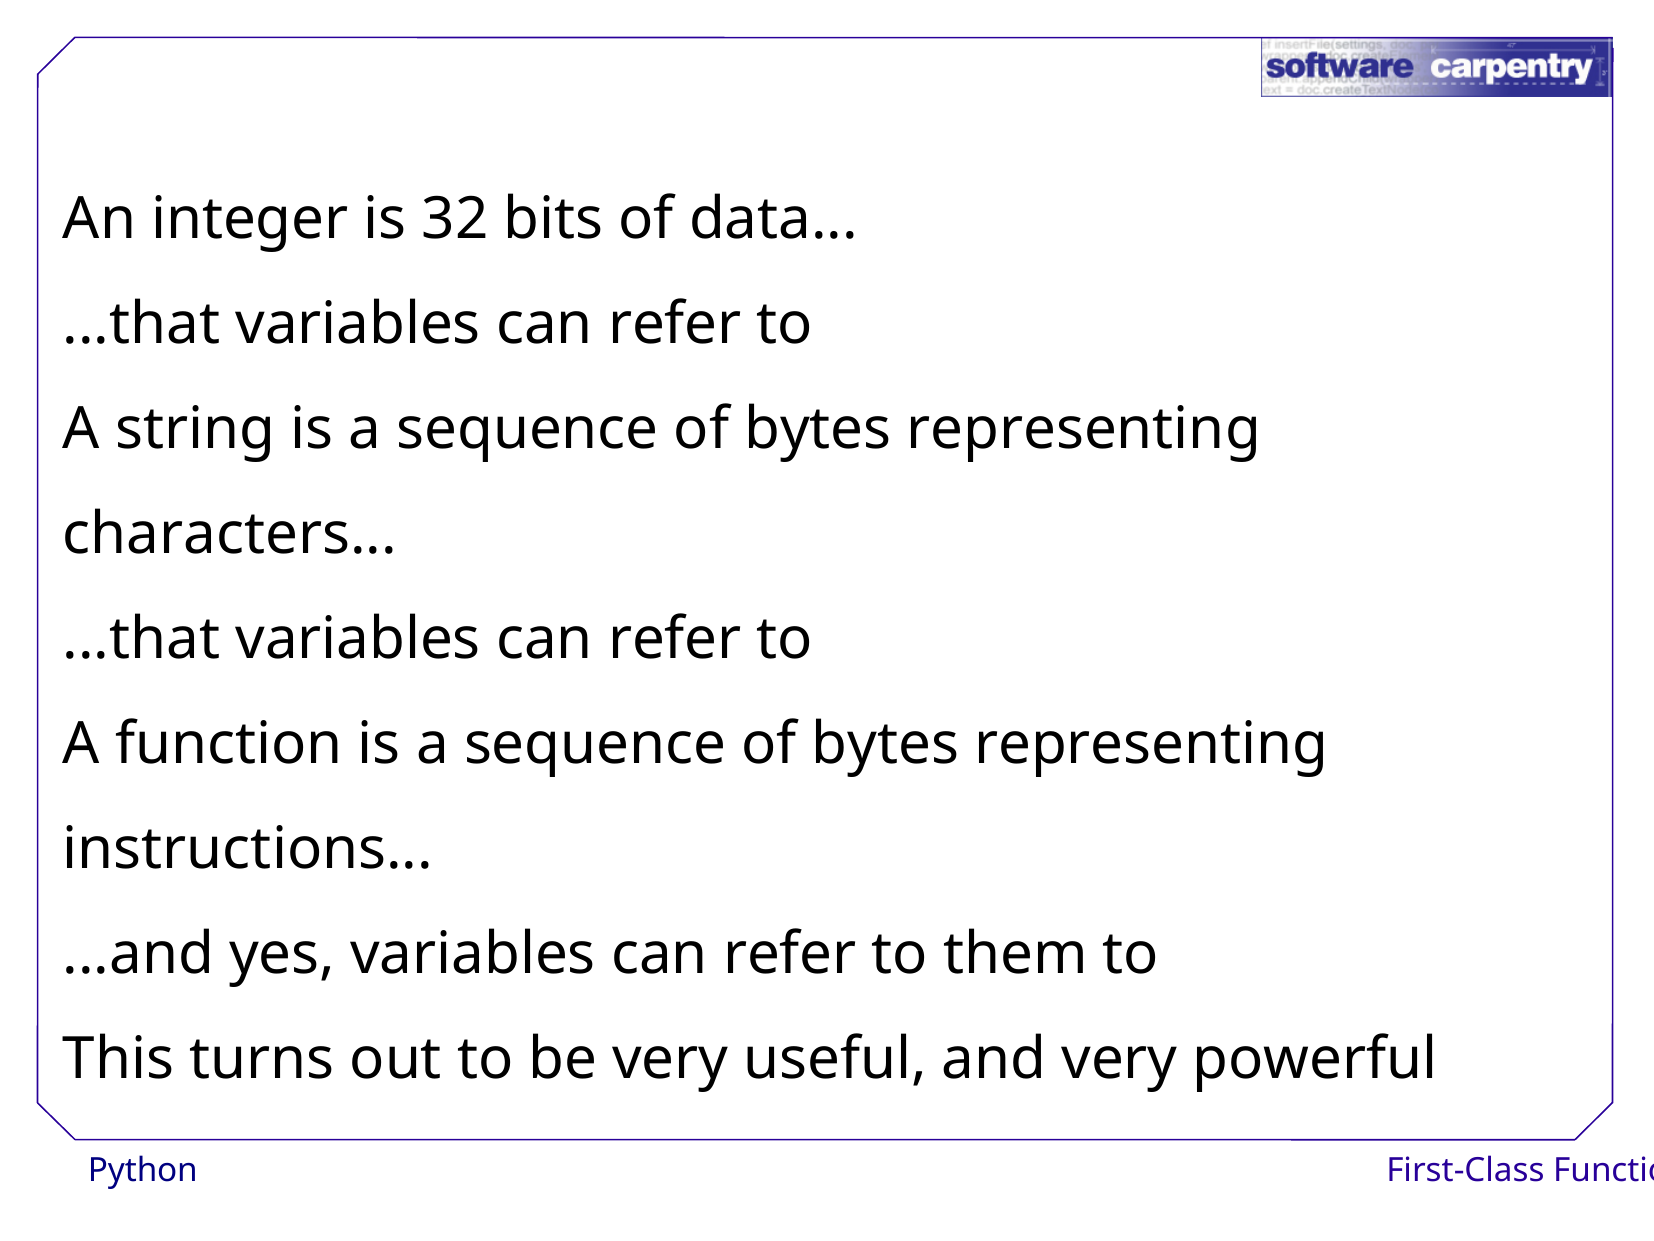

An integer is 32 bits of data...
...that variables can refer to
A string is a sequence of bytes representing
characters...
...that variables can refer to
A function is a sequence of bytes representing
instructions...
...and yes, variables can refer to them to
This turns out to be very useful, and very powerful